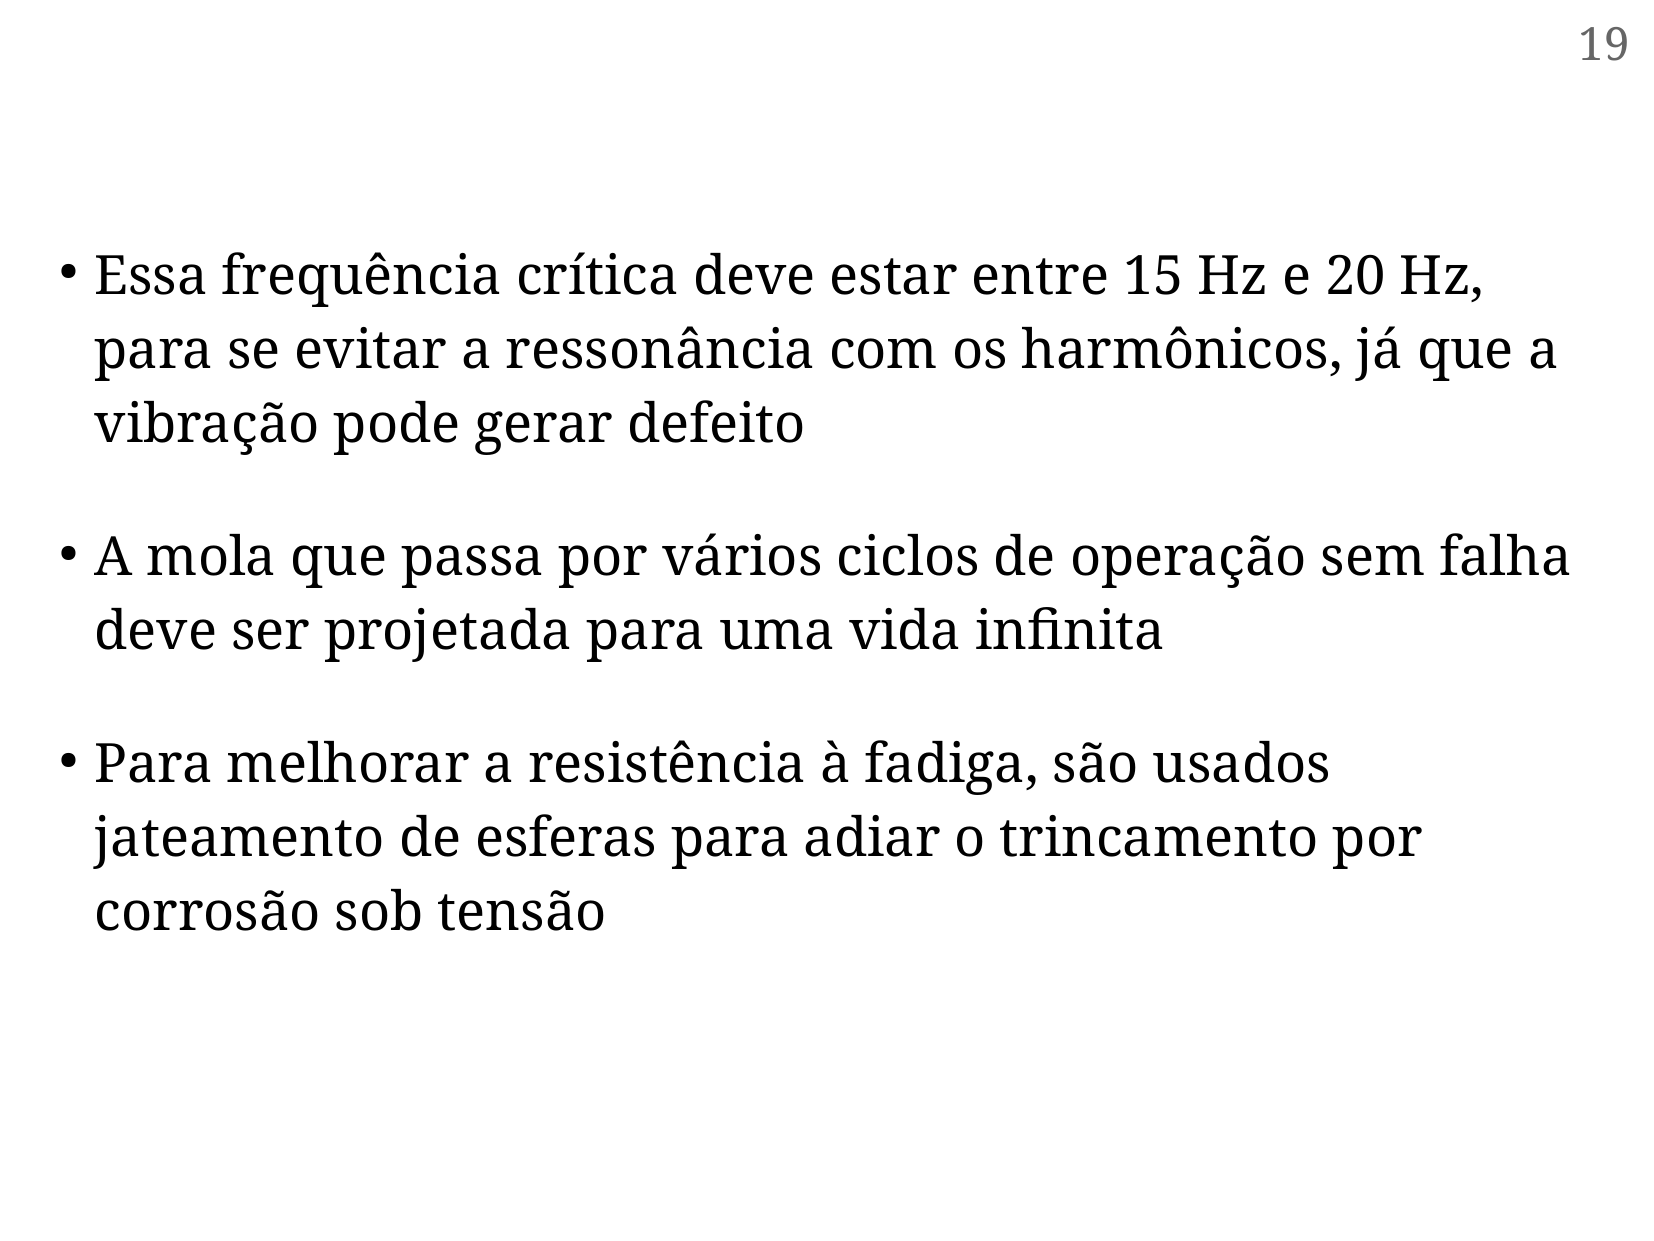

19
#
Essa frequência crítica deve estar entre 15 Hz e 20 Hz, para se evitar a ressonância com os harmônicos, já que a vibração pode gerar defeito
A mola que passa por vários ciclos de operação sem falha deve ser projetada para uma vida infinita
Para melhorar a resistência à fadiga, são usados jateamento de esferas para adiar o trincamento por corrosão sob tensão